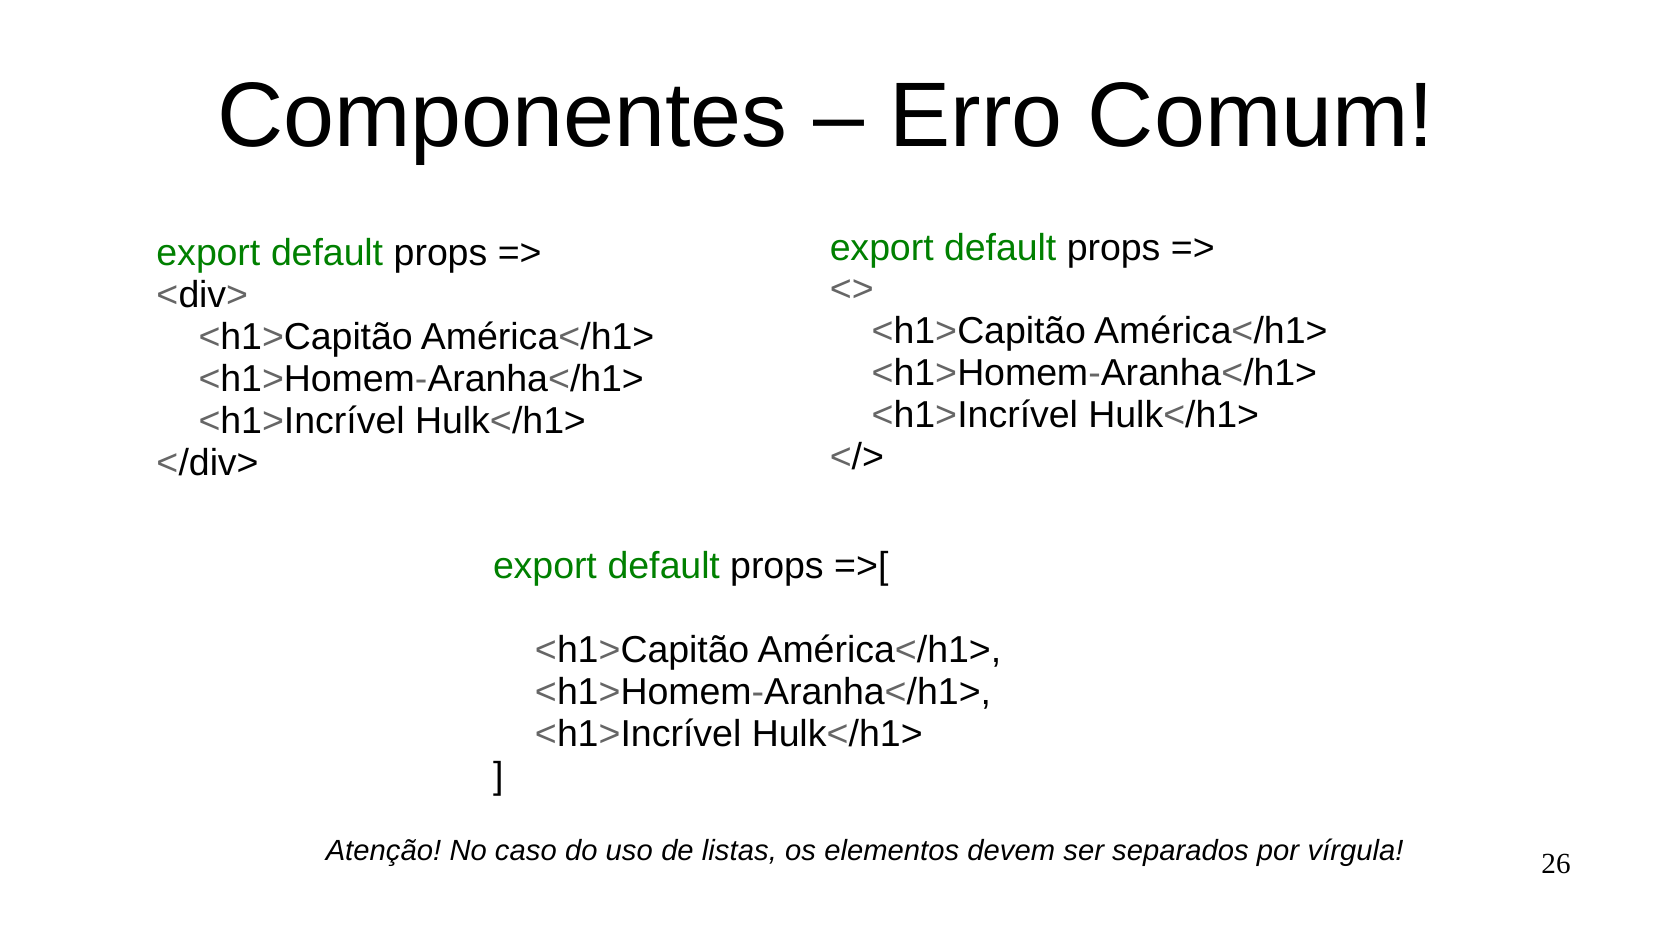

# Componentes – Erro Comum!
export default props =>
<>
 <h1>Capitão América</h1>
 <h1>Homem-Aranha</h1>
 <h1>Incrível Hulk</h1>
</>
export default props =>
<div>
 <h1>Capitão América</h1>
 <h1>Homem-Aranha</h1>
 <h1>Incrível Hulk</h1>
</div>
export default props =>[
 <h1>Capitão América</h1>,
 <h1>Homem-Aranha</h1>,
 <h1>Incrível Hulk</h1>
]
Atenção! No caso do uso de listas, os elementos devem ser separados por vírgula!
26